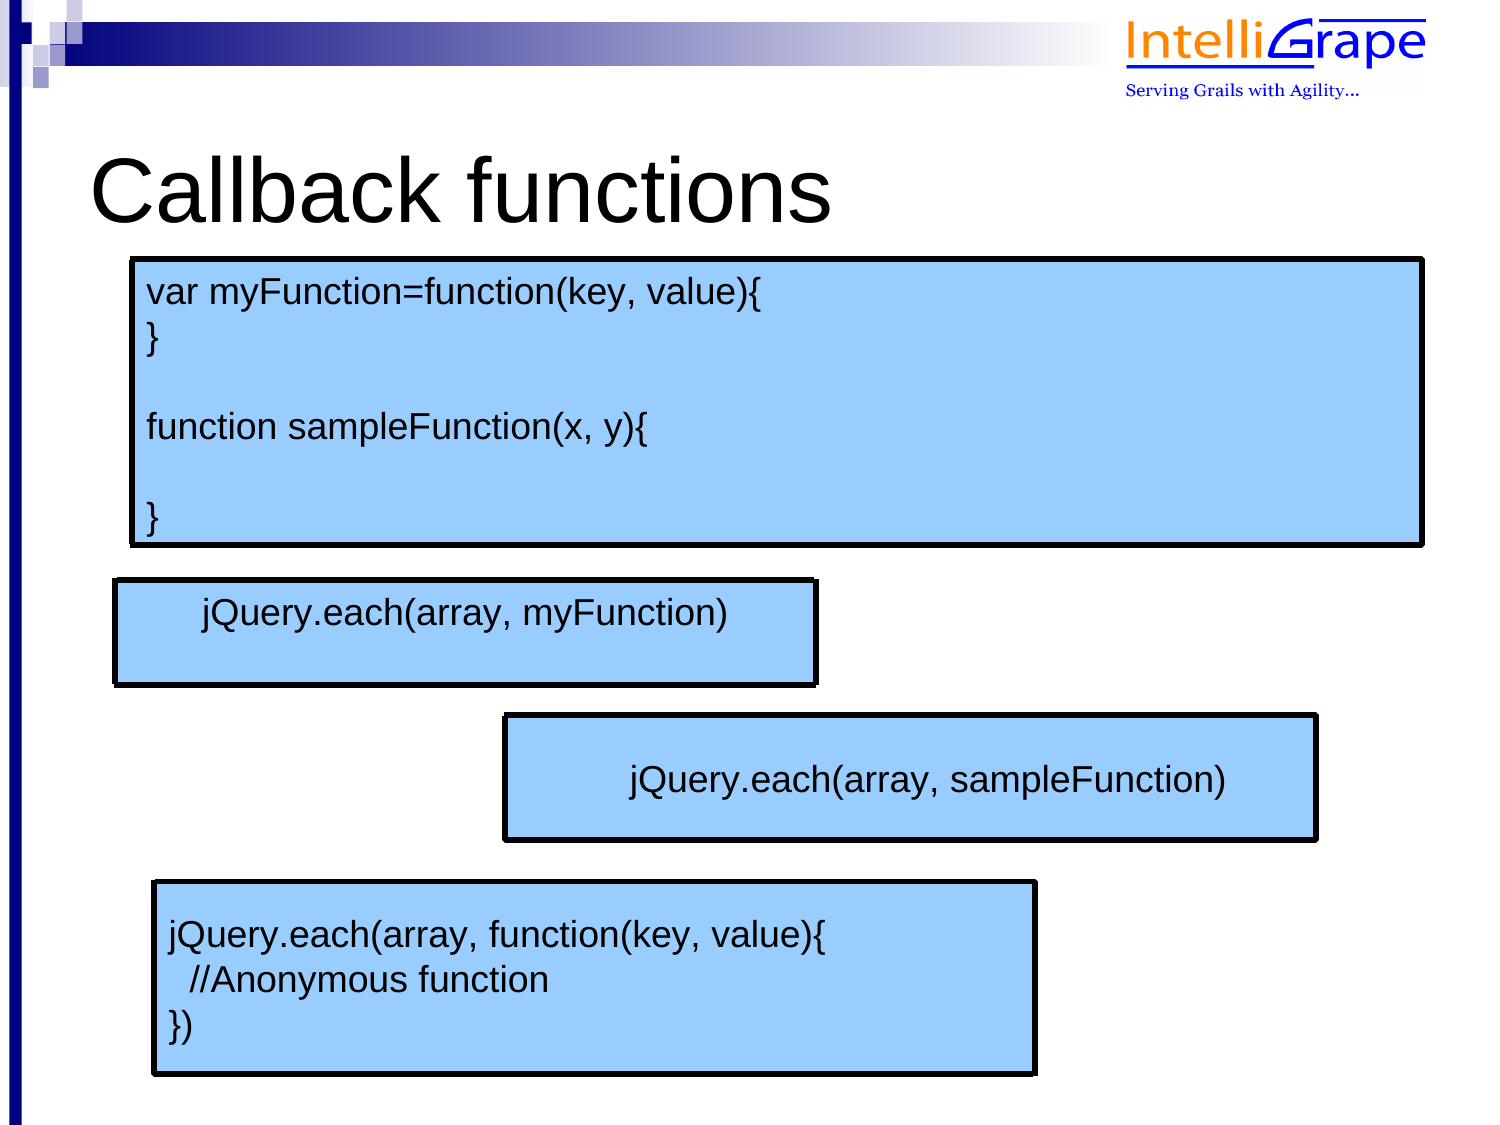

# Callback functions
var myFunction=function(key, value){
}
function sampleFunction(x, y){
}
jQuery.each(array, myFunction)
jQuery.each(array, sampleFunction)
jQuery.each(array, function(key, value){
 //Anonymous function
})